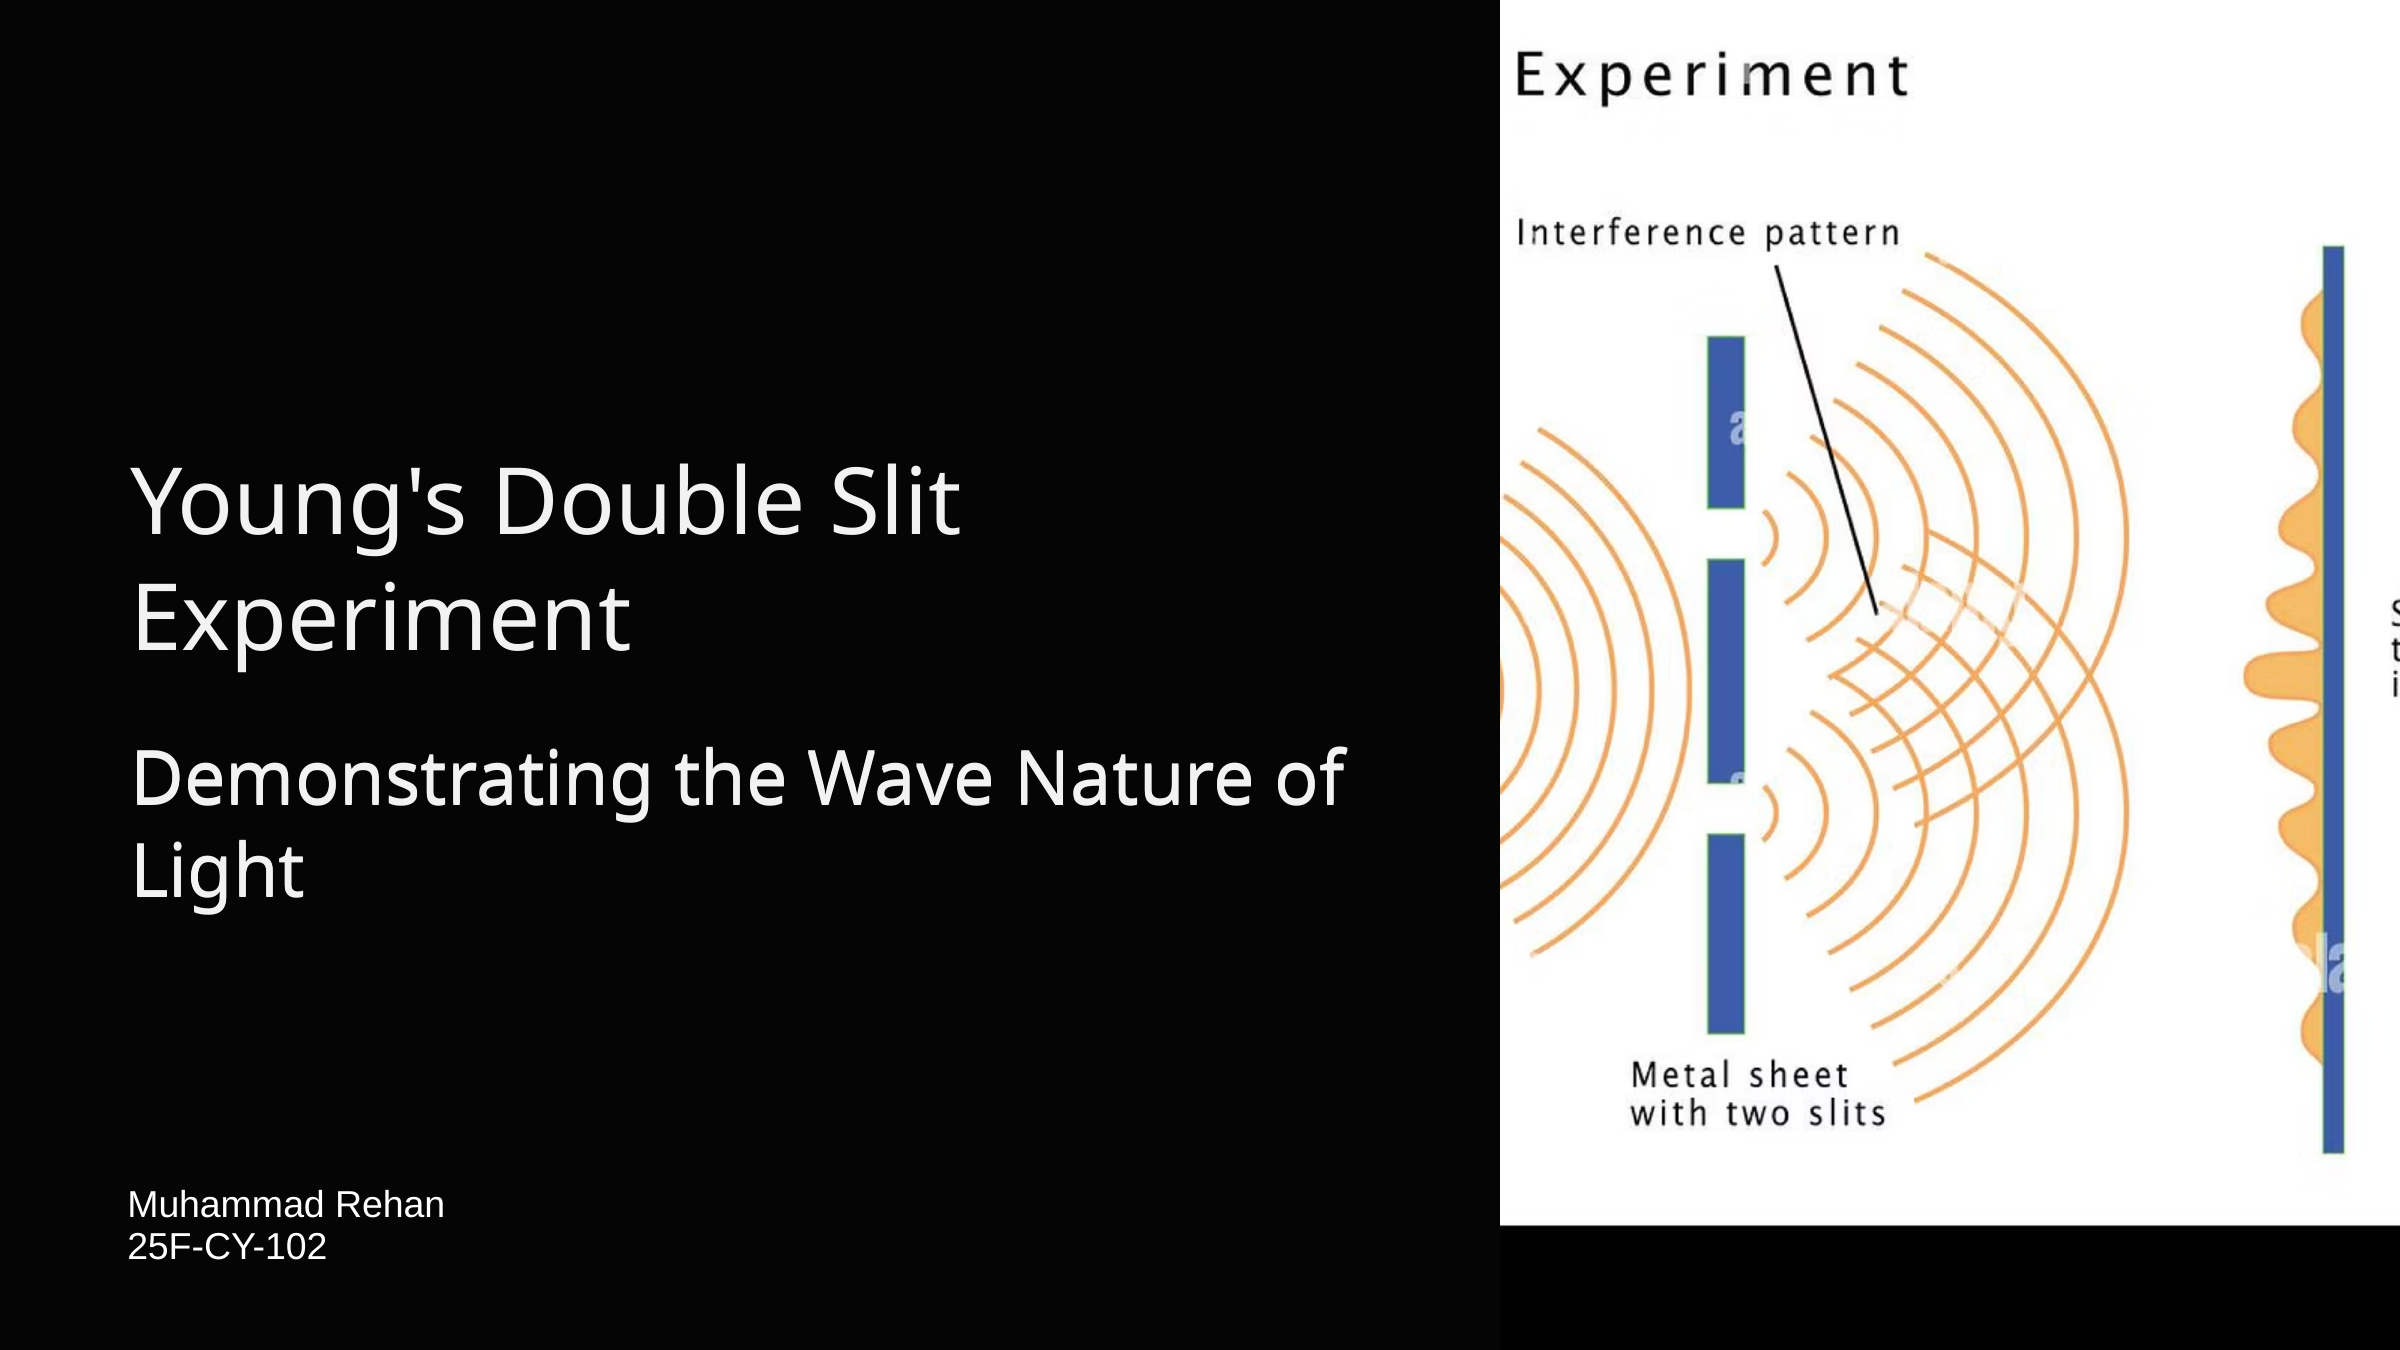

Young's Double Slit Experiment
Demonstrating the Wave Nature of Light
Demonstrating the Wave Nature of Light
Muhammad Rehan
25F-CY-102